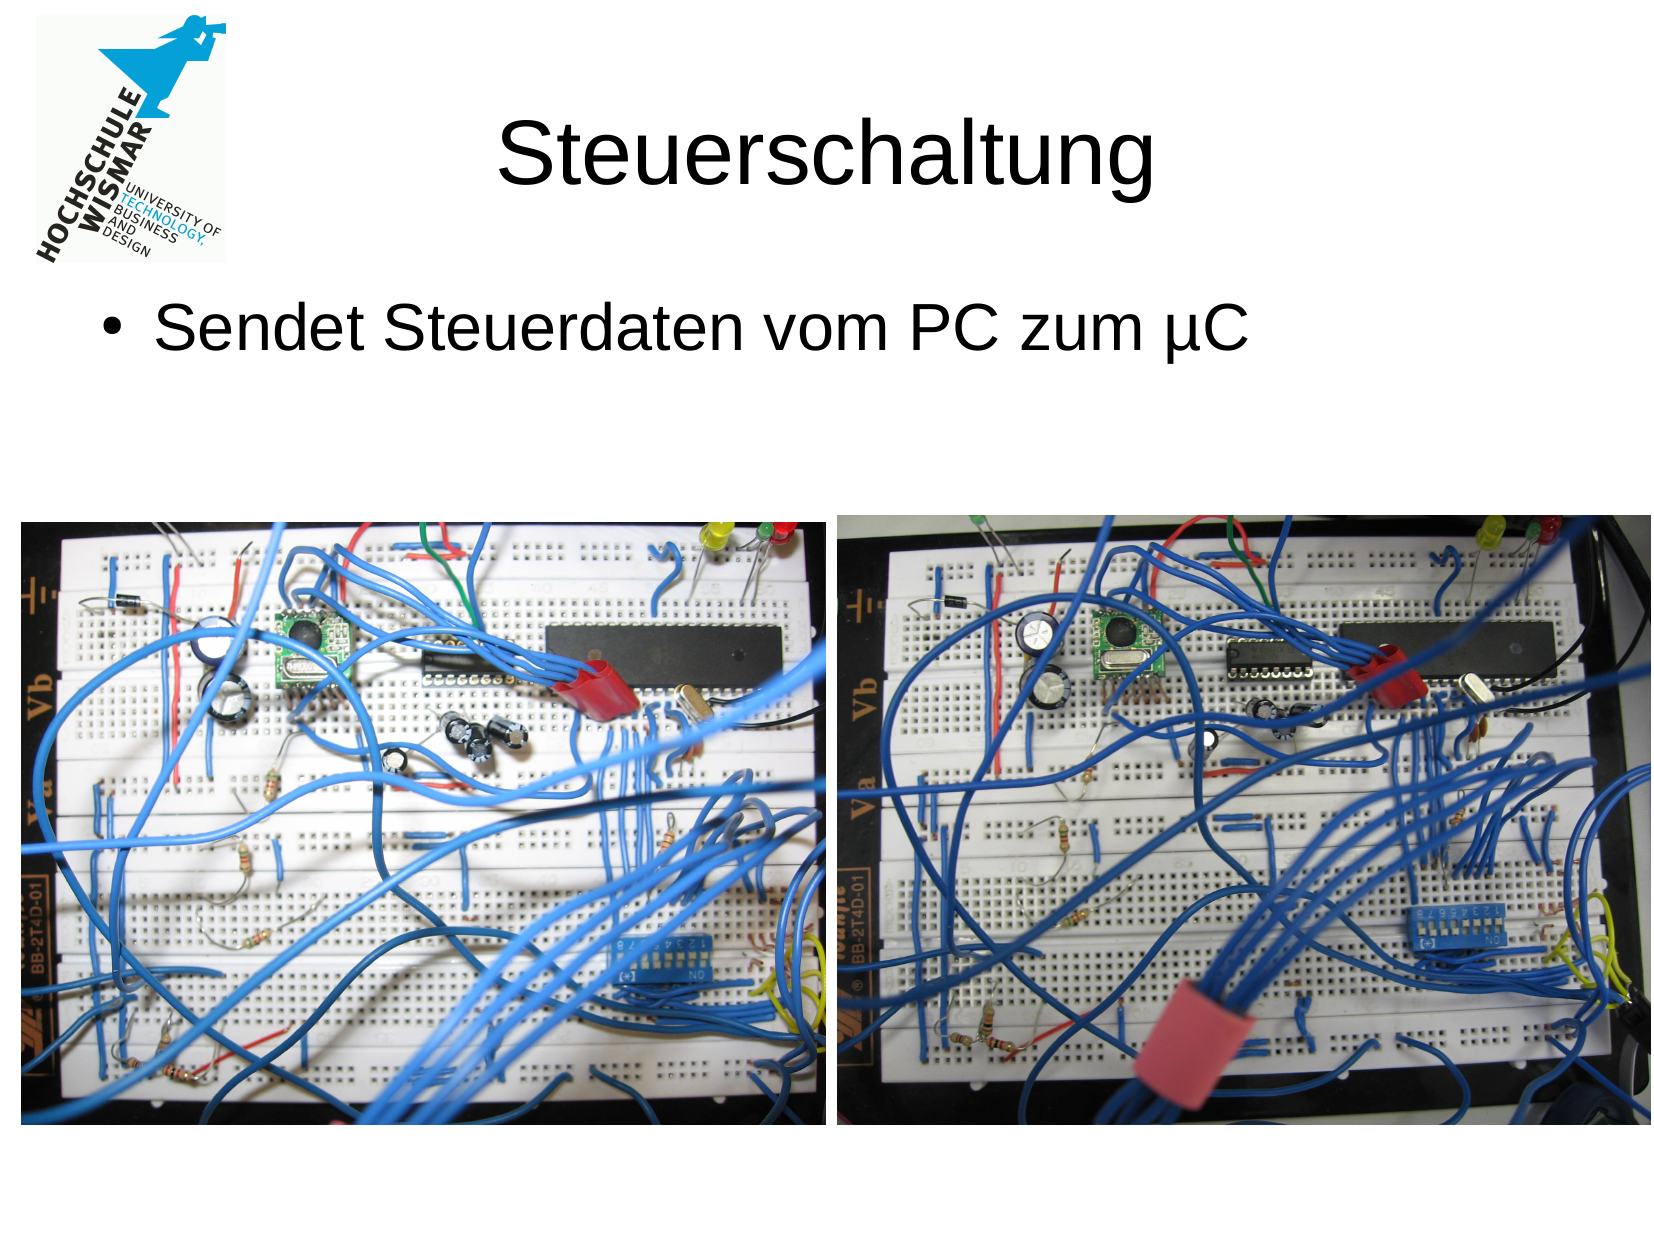

# Steuerschaltung
Sendet Steuerdaten vom PC zum µC